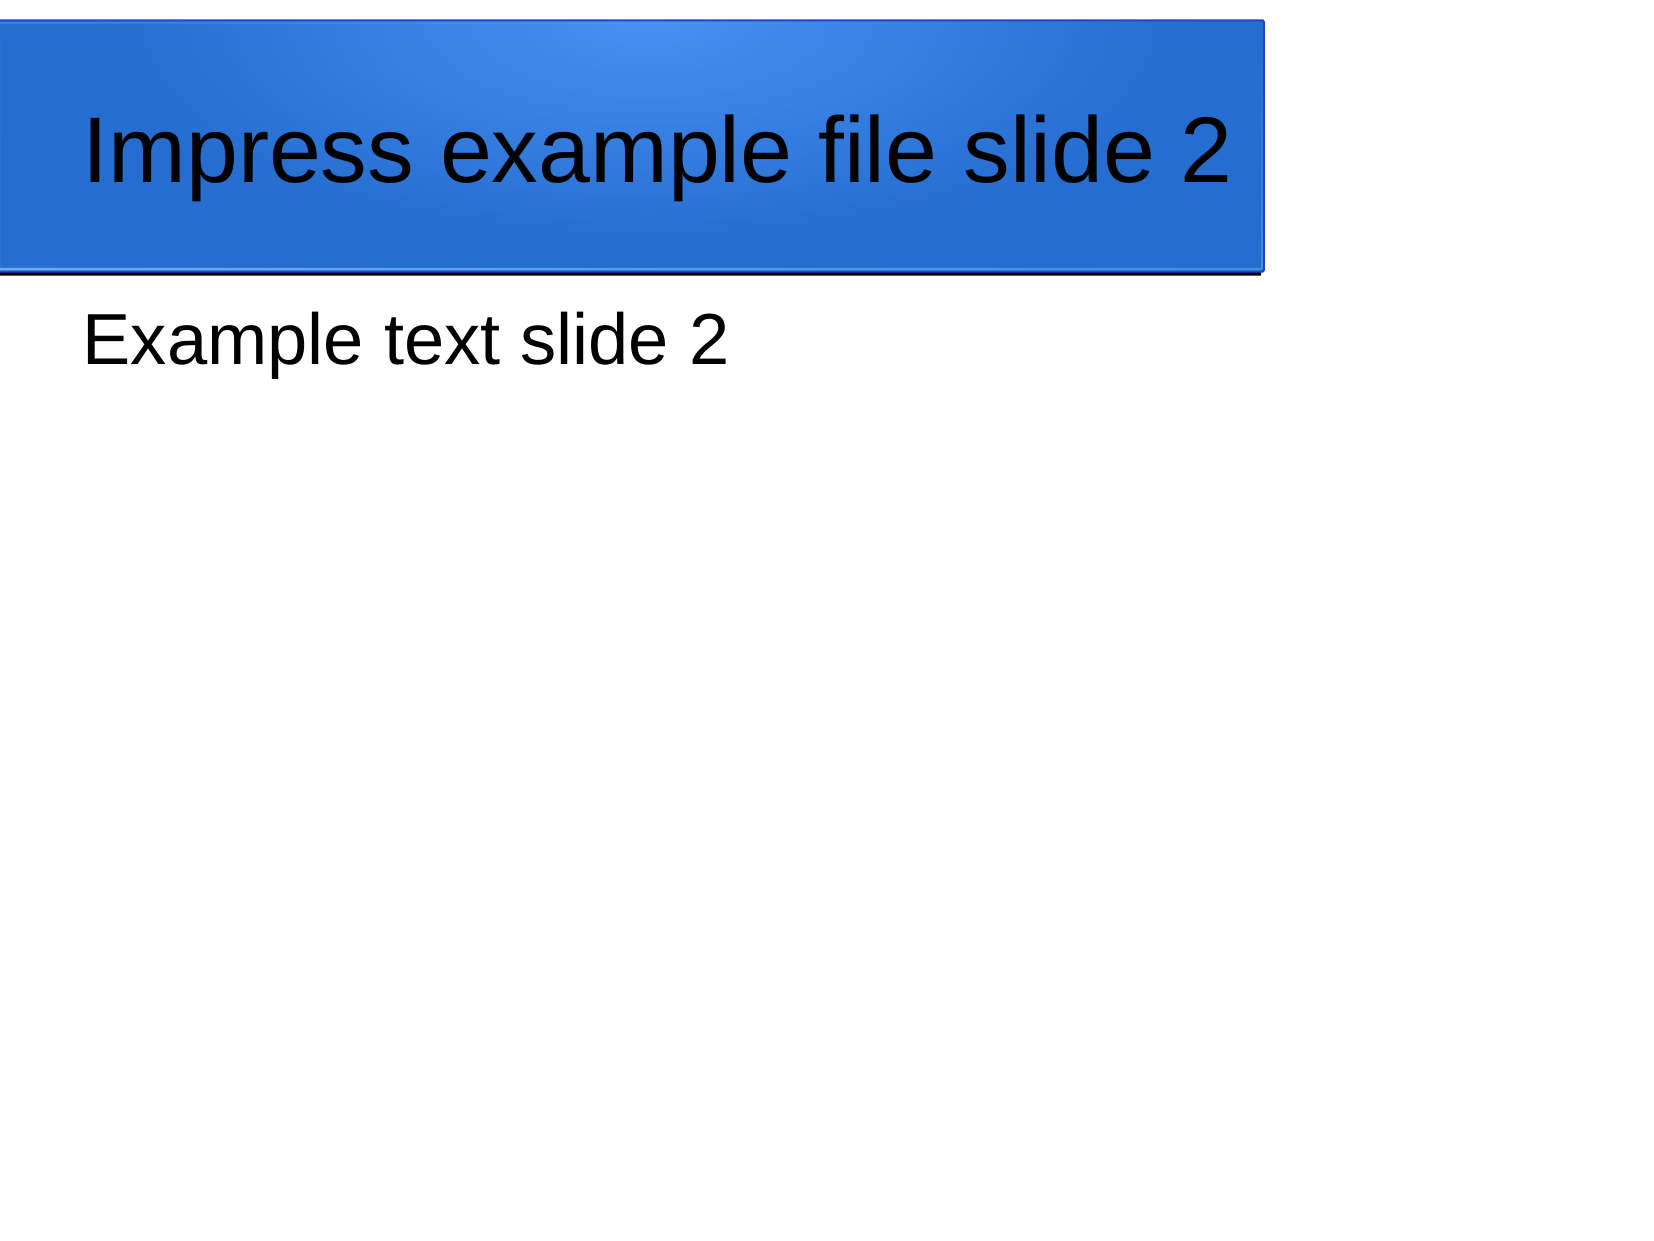

# Impress example file slide 2
Example text slide 2